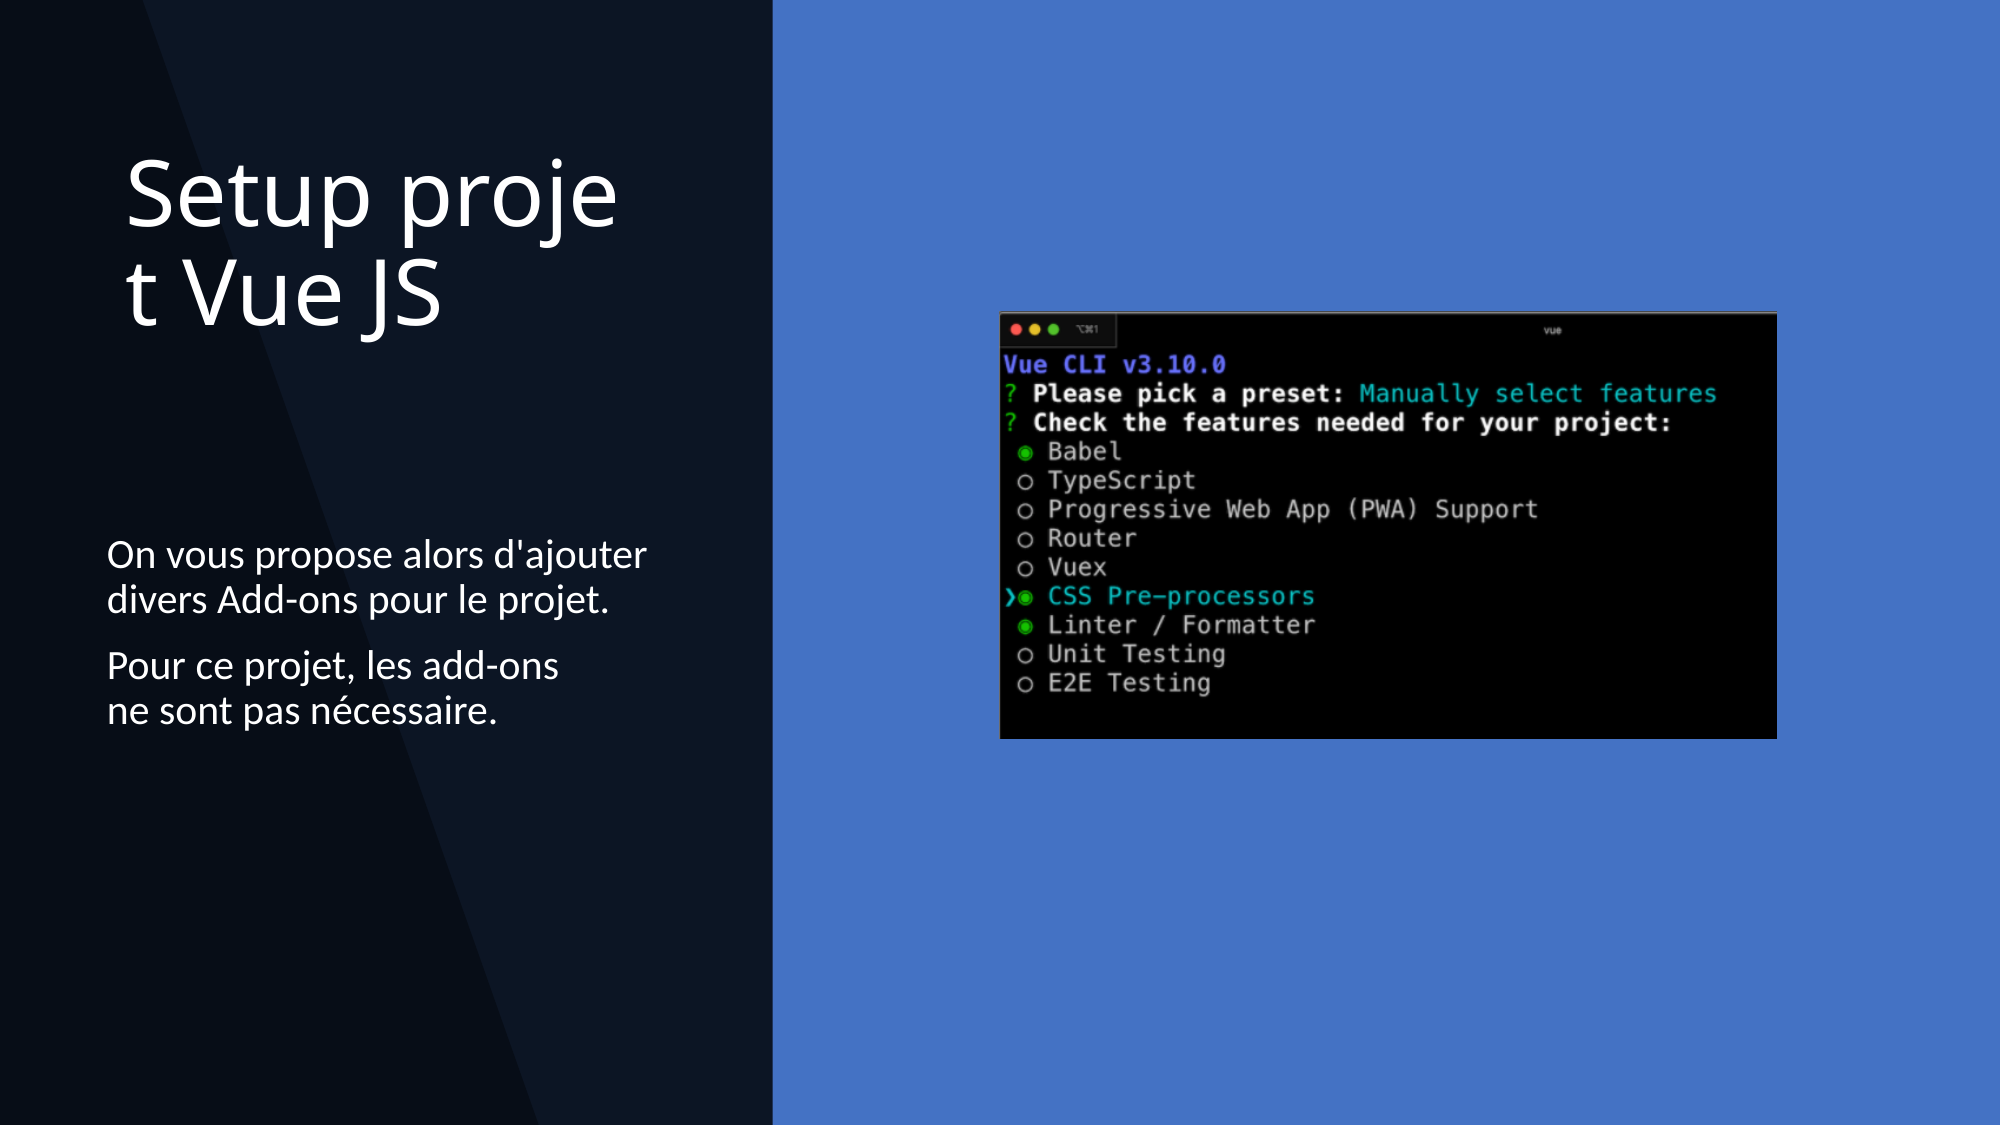

# Setup projet Vue JS
On vous propose alors d'ajouter divers Add-ons pour le projet.
Pour ce projet, les add-ons ne sont pas nécessaire.